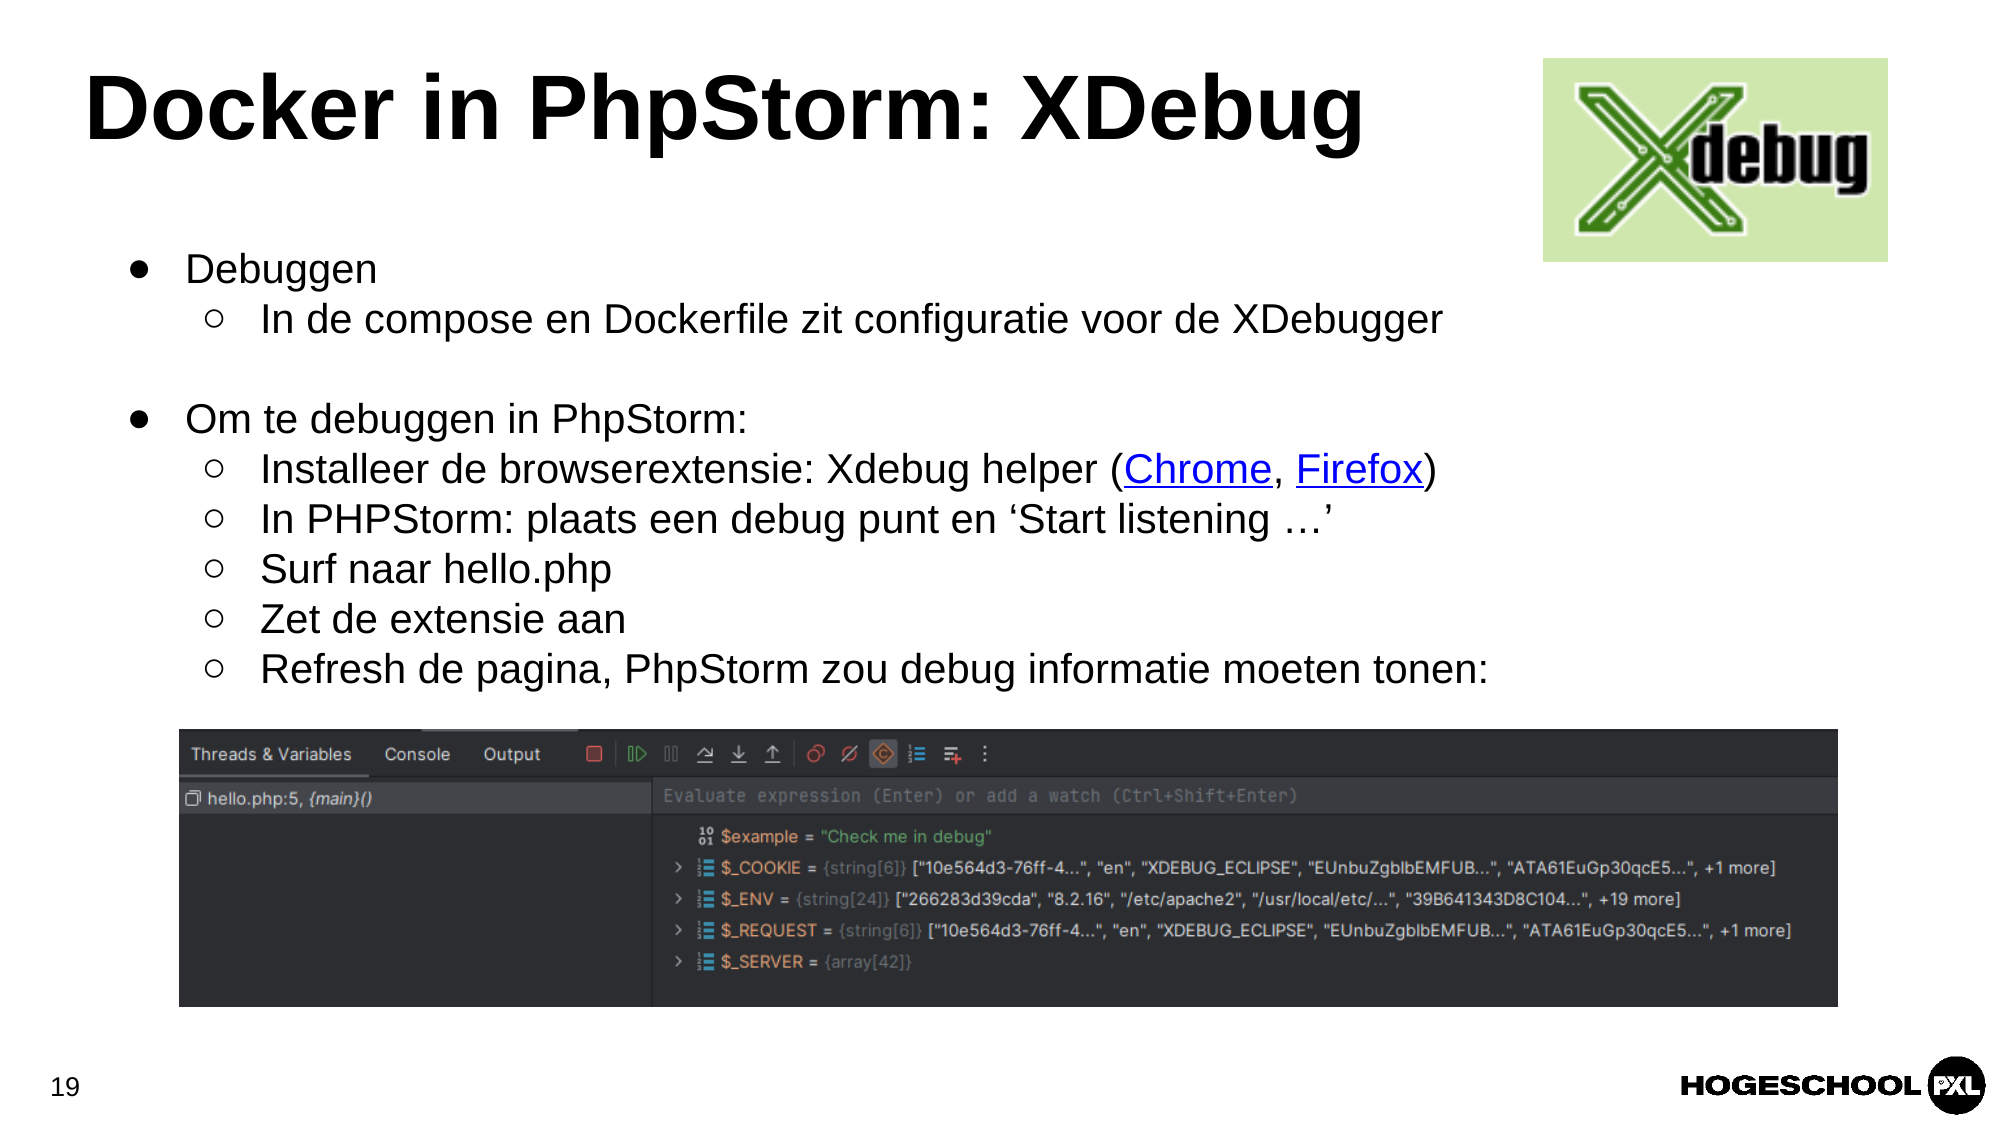

# Docker in PhpStorm: XDebug
Debuggen
In de compose en Dockerfile zit configuratie voor de XDebugger
Om te debuggen in PhpStorm:
Installeer de browserextensie: Xdebug helper (Chrome, Firefox)
In PHPStorm: plaats een debug punt en ‘Start listening …’
Surf naar hello.php
Zet de extensie aan
Refresh de pagina, PhpStorm zou debug informatie moeten tonen: